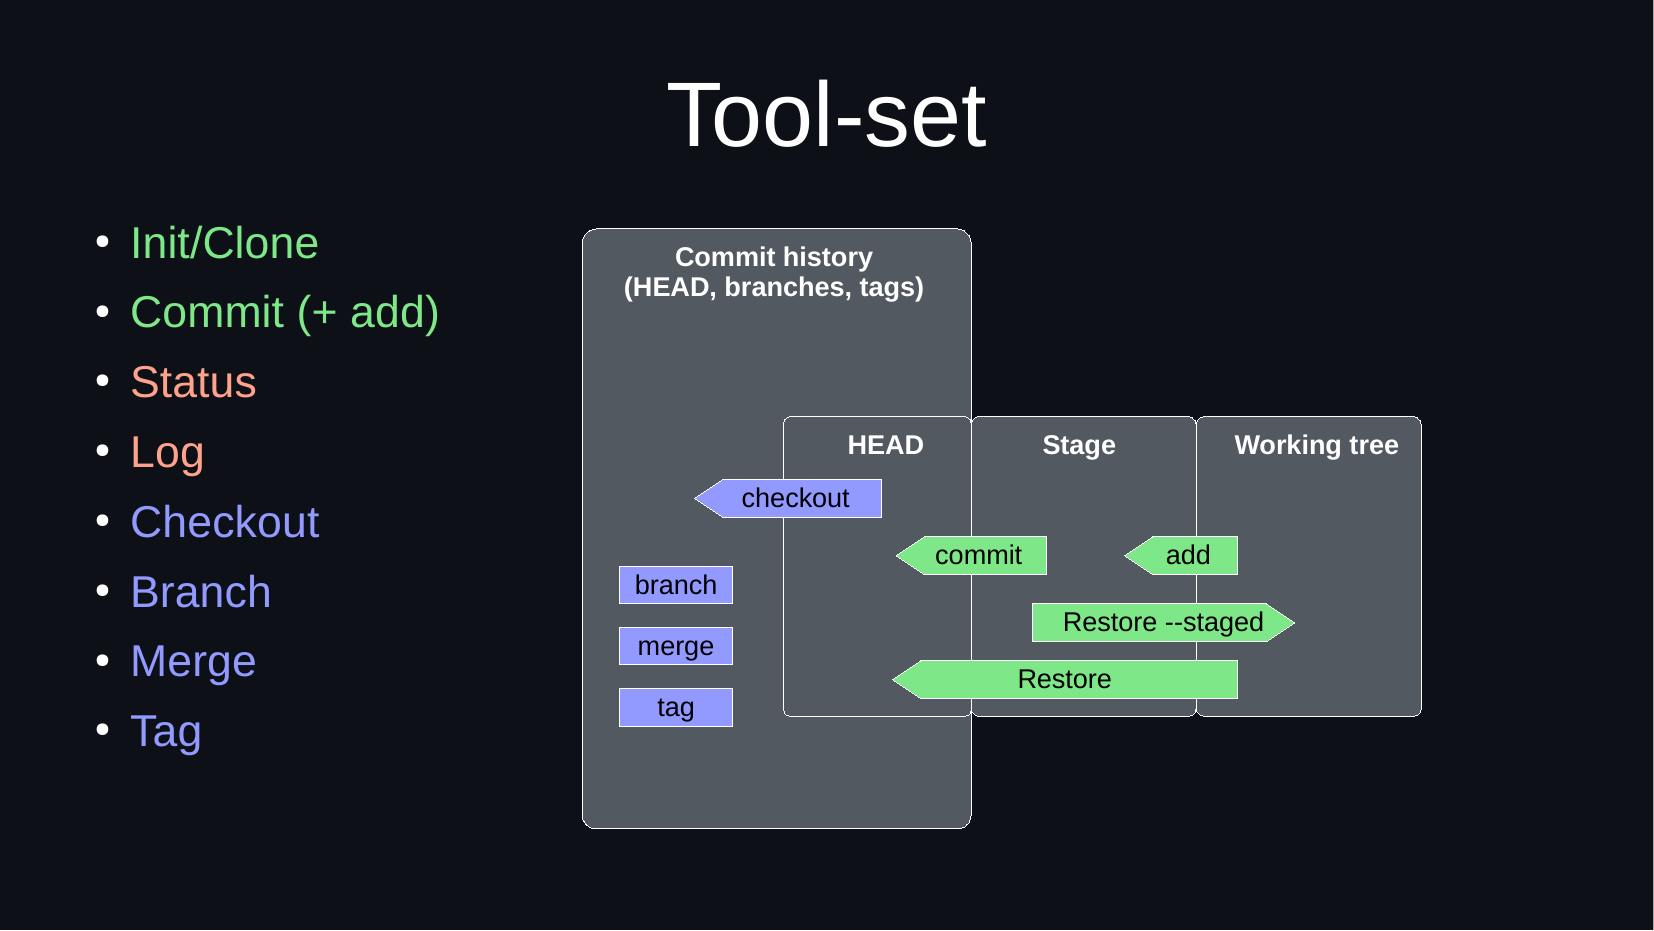

# Tool-set
Init/Clone
Commit (+ add)
Status
Log
Checkout
Branch
Merge
Tag
Commit history
(HEAD, branches, tags)
HEAD
Stage
Working tree
 checkout
 commit
 add
branch
Restore --staged
merge
Restore
tag